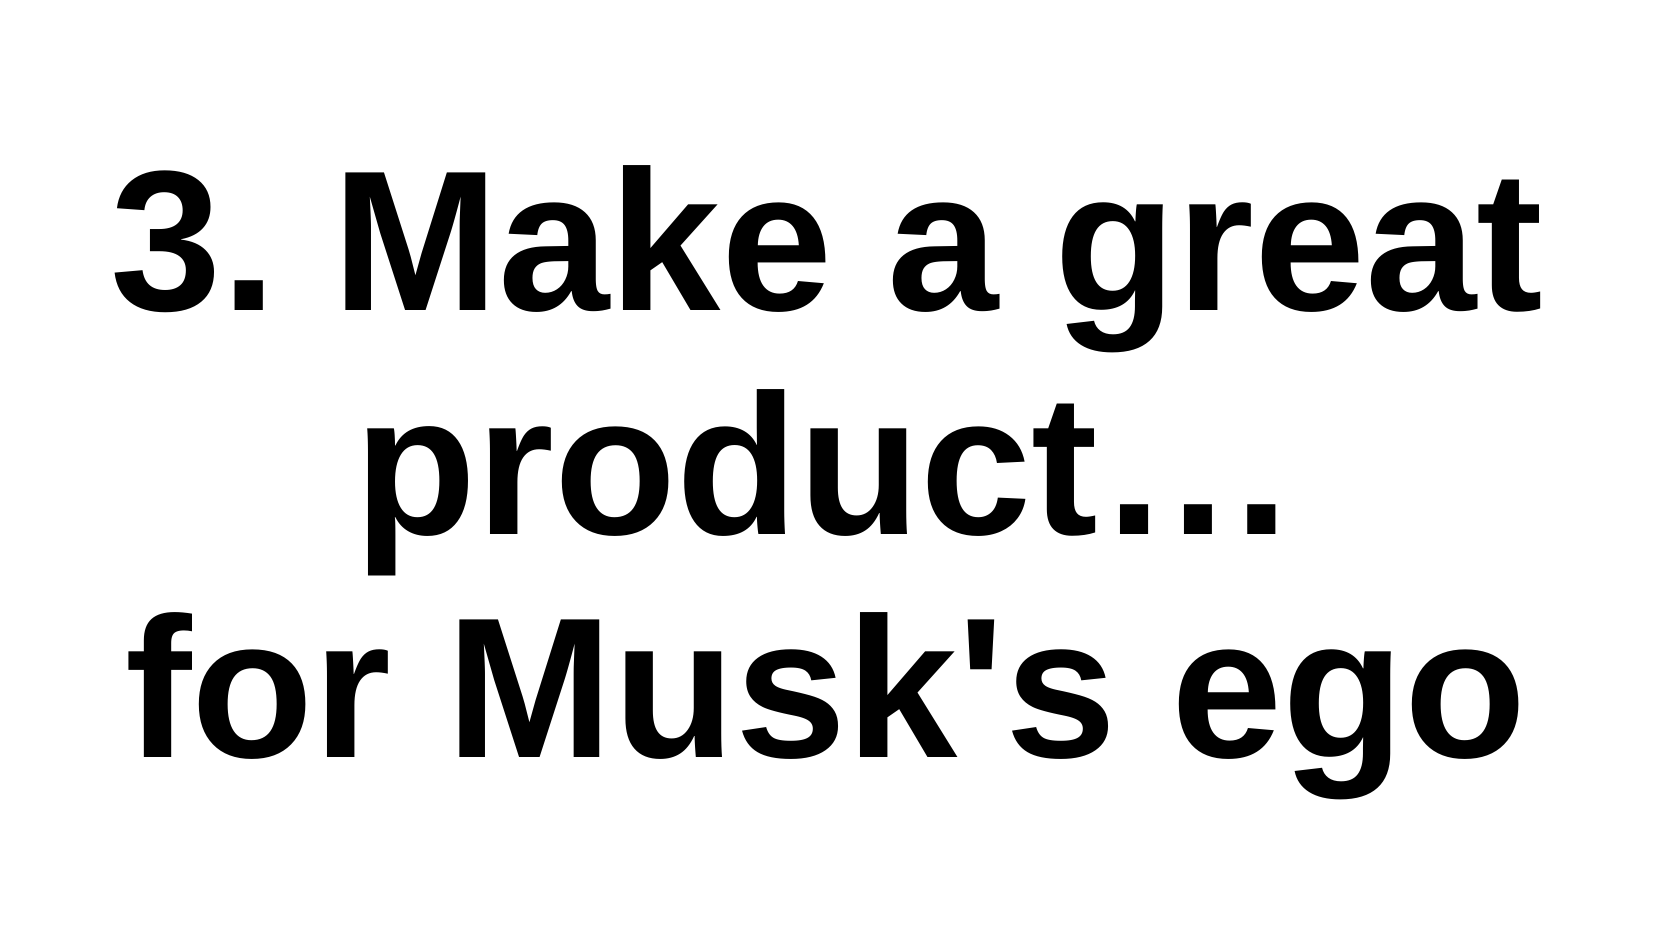

# 3. Make a great product…
for Musk's ego